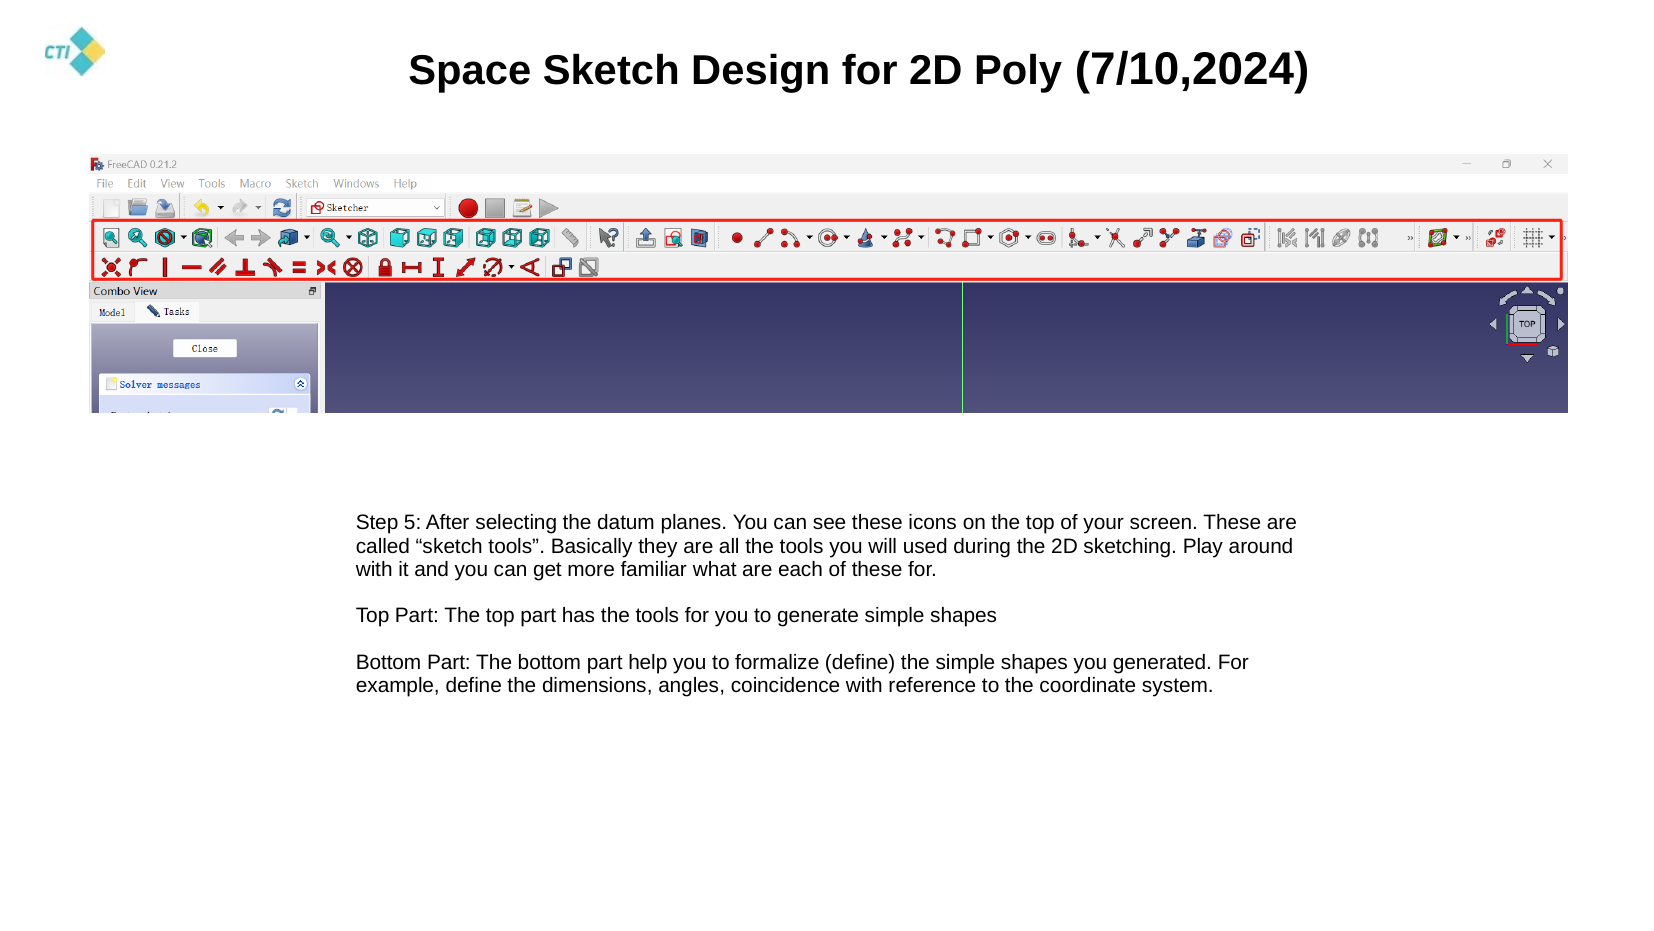

# Space Sketch Design for 2D Poly (7/10,2024)
New
New
Step 5: After selecting the datum planes. You can see these icons on the top of your screen. These are called “sketch tools”. Basically they are all the tools you will used during the 2D sketching. Play around with it and you can get more familiar what are each of these for.
Top Part: The top part has the tools for you to generate simple shapes
Bottom Part: The bottom part help you to formalize (define) the simple shapes you generated. For example, define the dimensions, angles, coincidence with reference to the coordinate system.